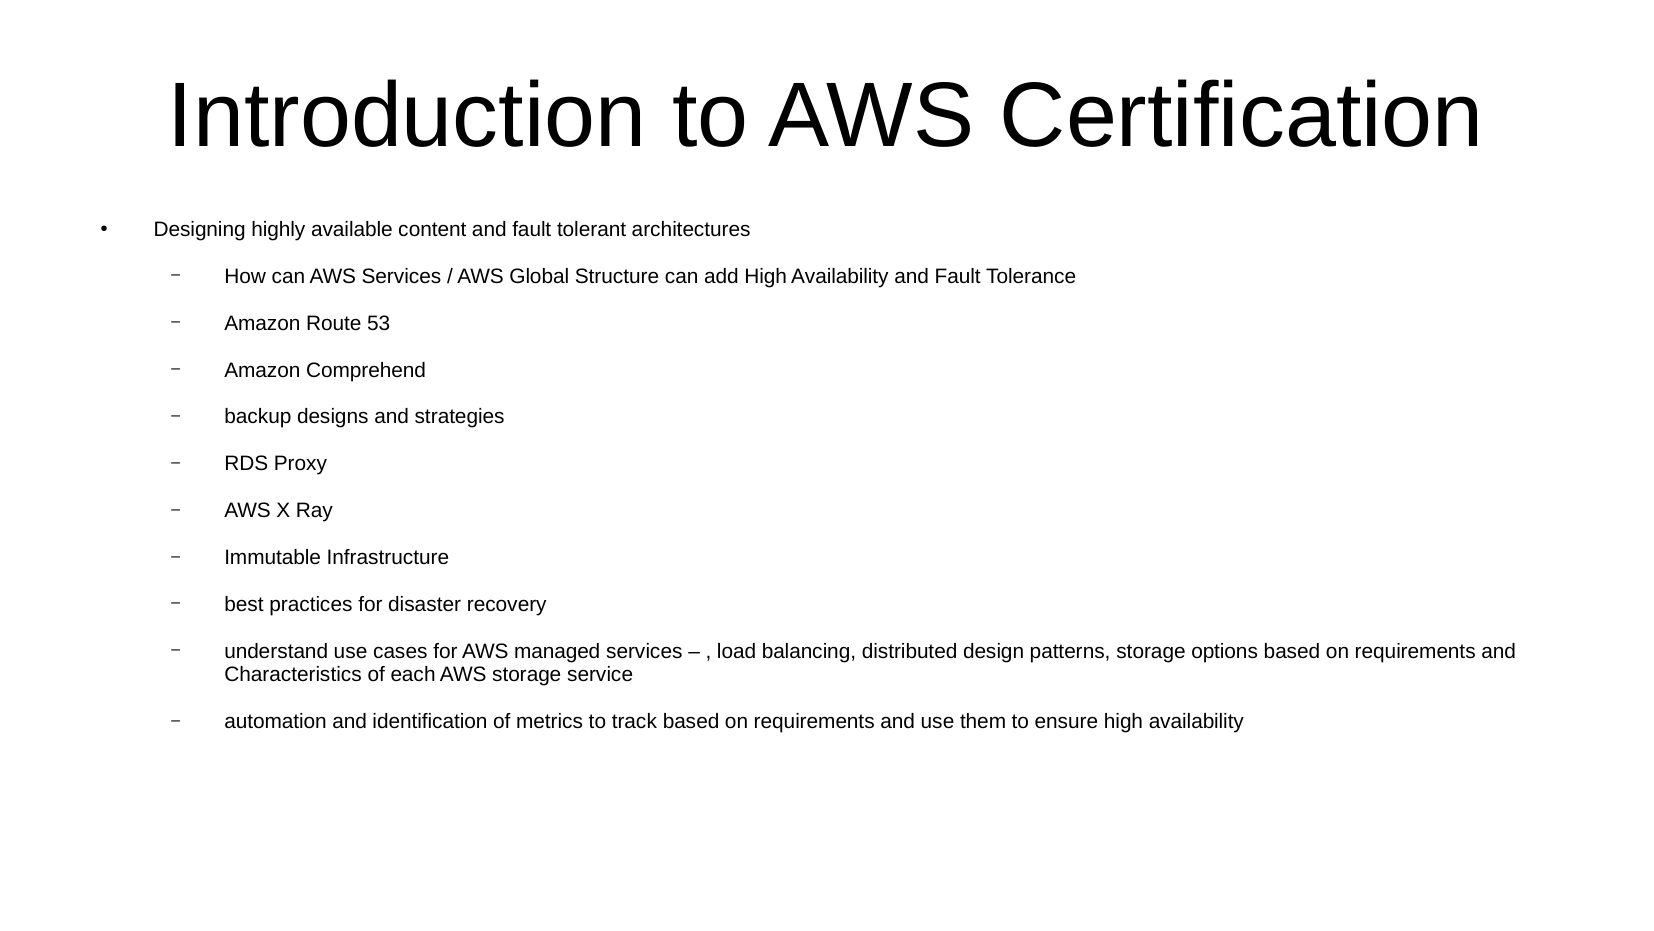

# Introduction to AWS Certification
Designing highly available content and fault tolerant architectures
How can AWS Services / AWS Global Structure can add High Availability and Fault Tolerance
Amazon Route 53
Amazon Comprehend
backup designs and strategies
RDS Proxy
AWS X Ray
Immutable Infrastructure
best practices for disaster recovery
understand use cases for AWS managed services – , load balancing, distributed design patterns, storage options based on requirements and Characteristics of each AWS storage service
automation and identification of metrics to track based on requirements and use them to ensure high availability